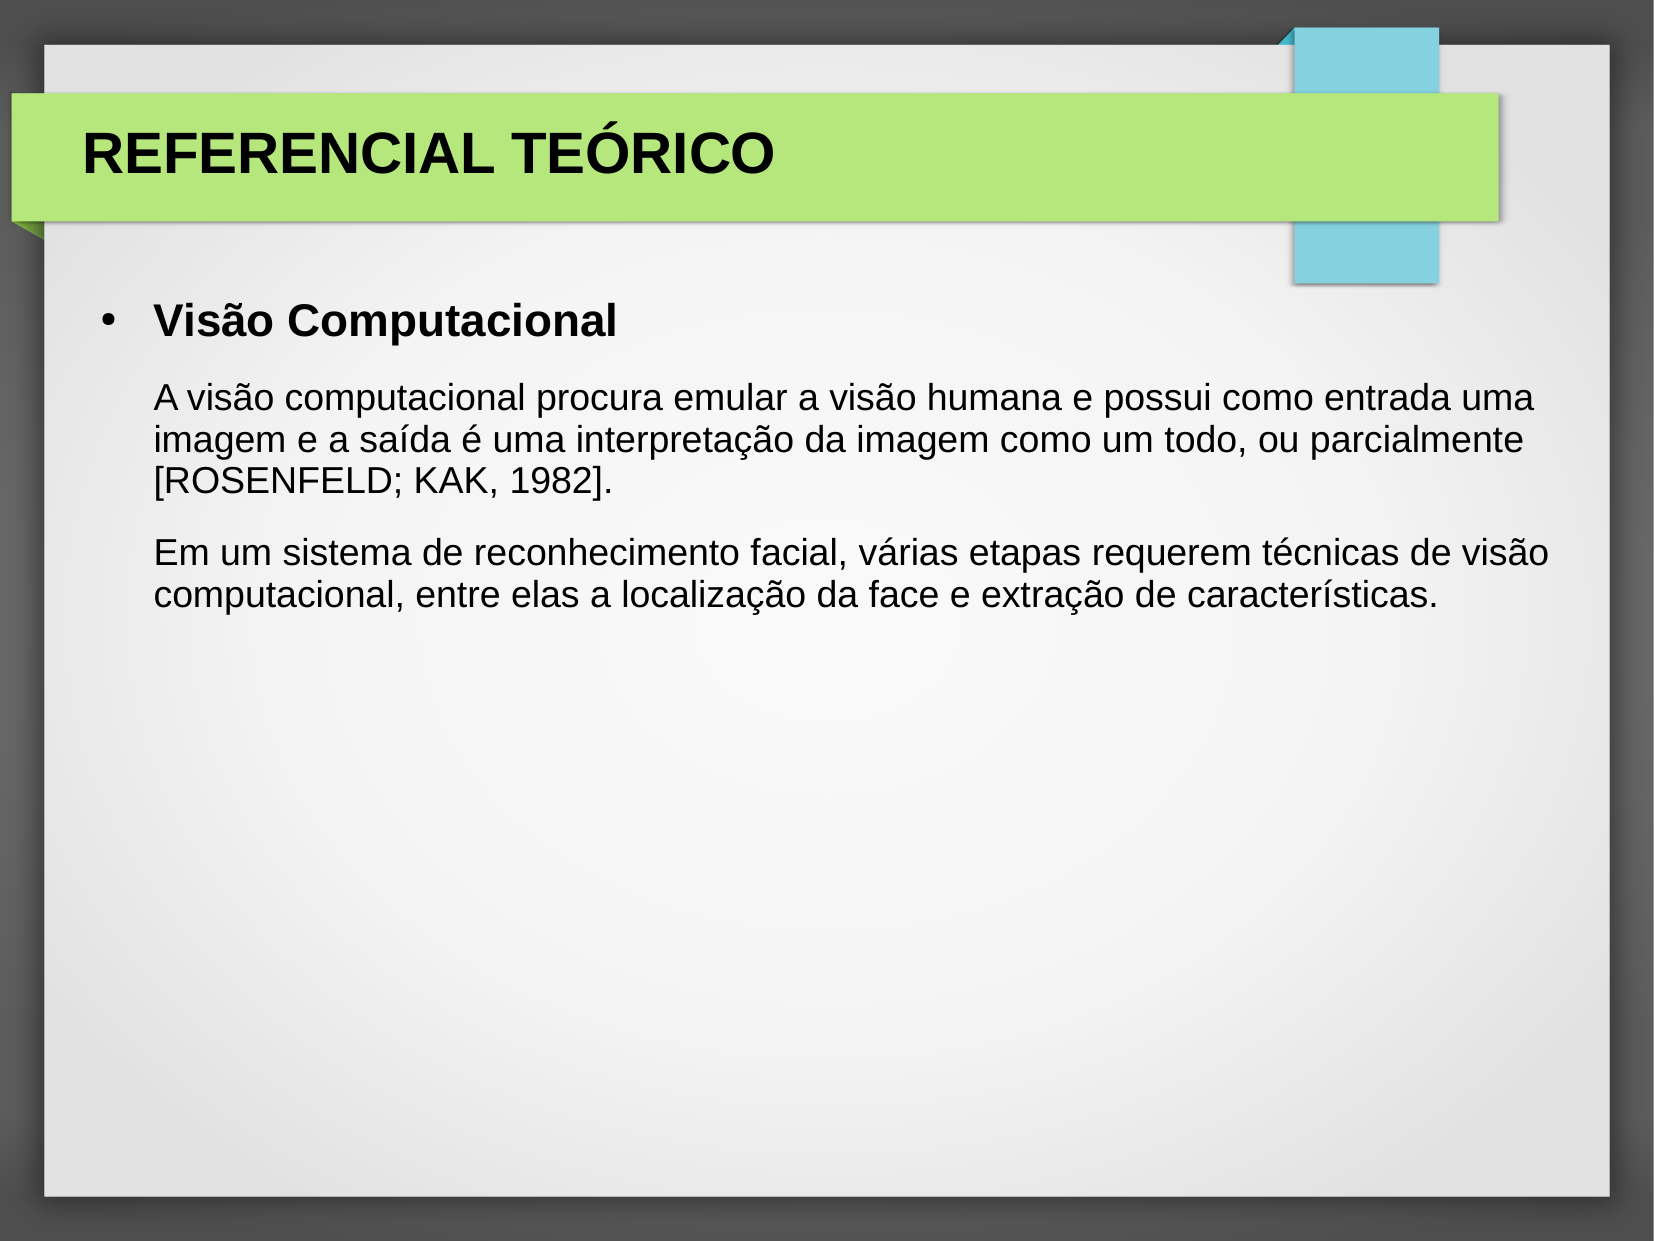

# REFERENCIAL TEÓRICO
Visão Computacional
A visão computacional procura emular a visão humana e possui como entrada uma imagem e a saída é uma interpretação da imagem como um todo, ou parcialmente [ROSENFELD; KAK, 1982].
Em um sistema de reconhecimento facial, várias etapas requerem técnicas de visão computacional, entre elas a localização da face e extração de características.